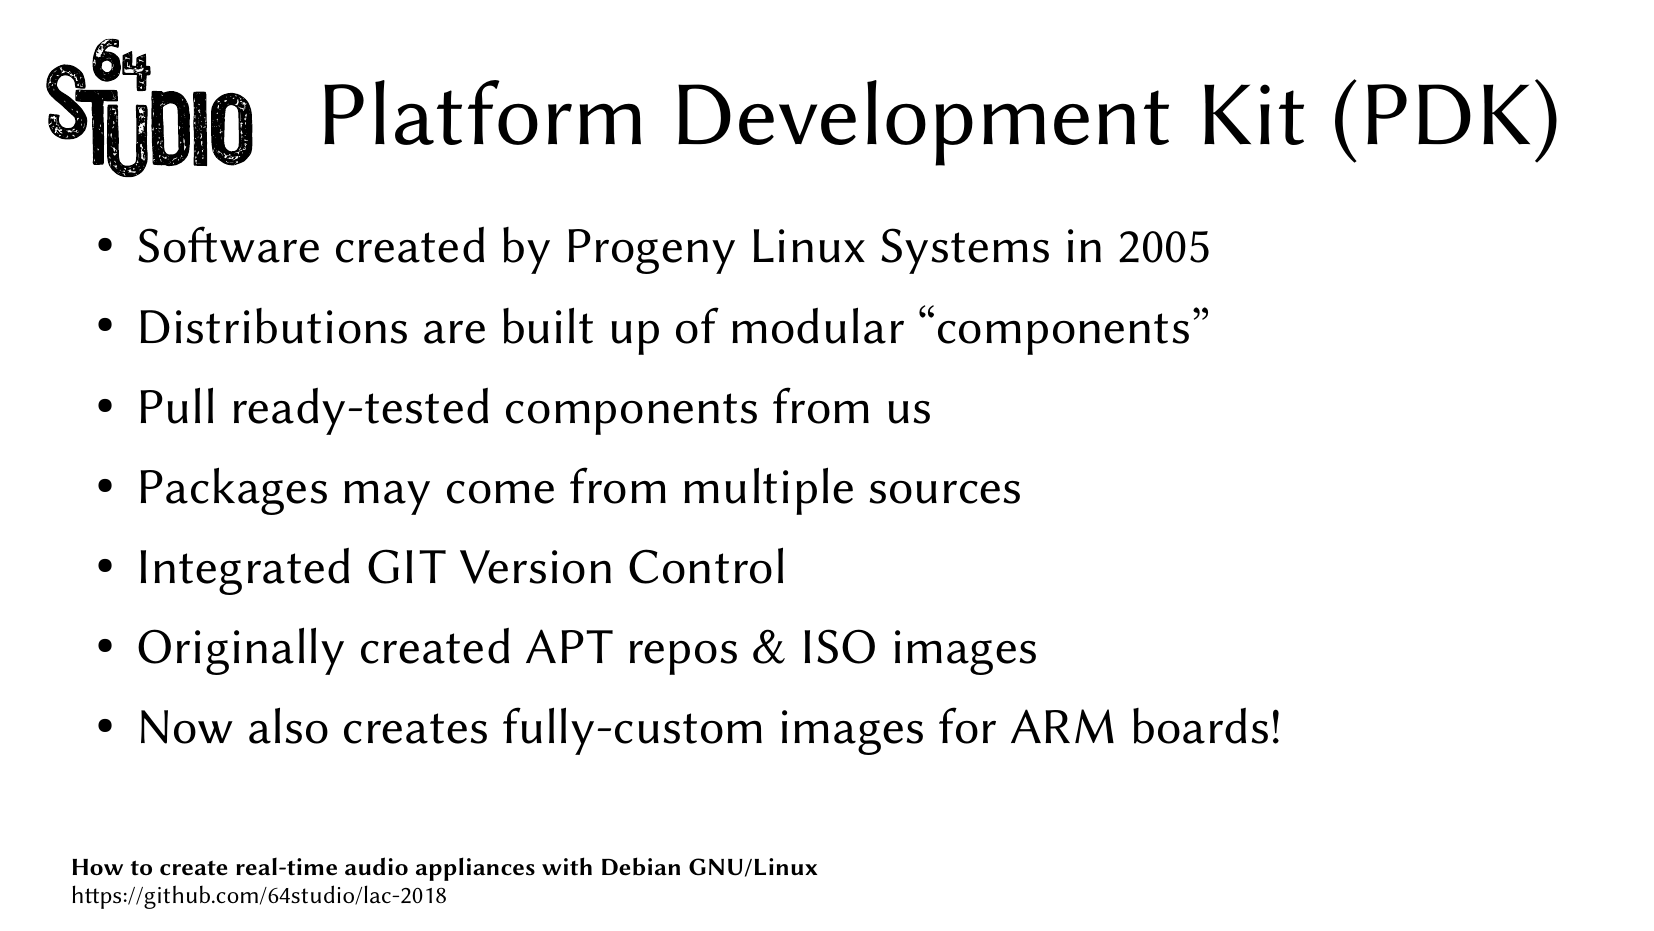

# Platform Development Kit (PDK)
Software created by Progeny Linux Systems in 2005
Distributions are built up of modular “components”
Pull ready-tested components from us
Packages may come from multiple sources
Integrated GIT Version Control
Originally created APT repos & ISO images
Now also creates fully-custom images for ARM boards!